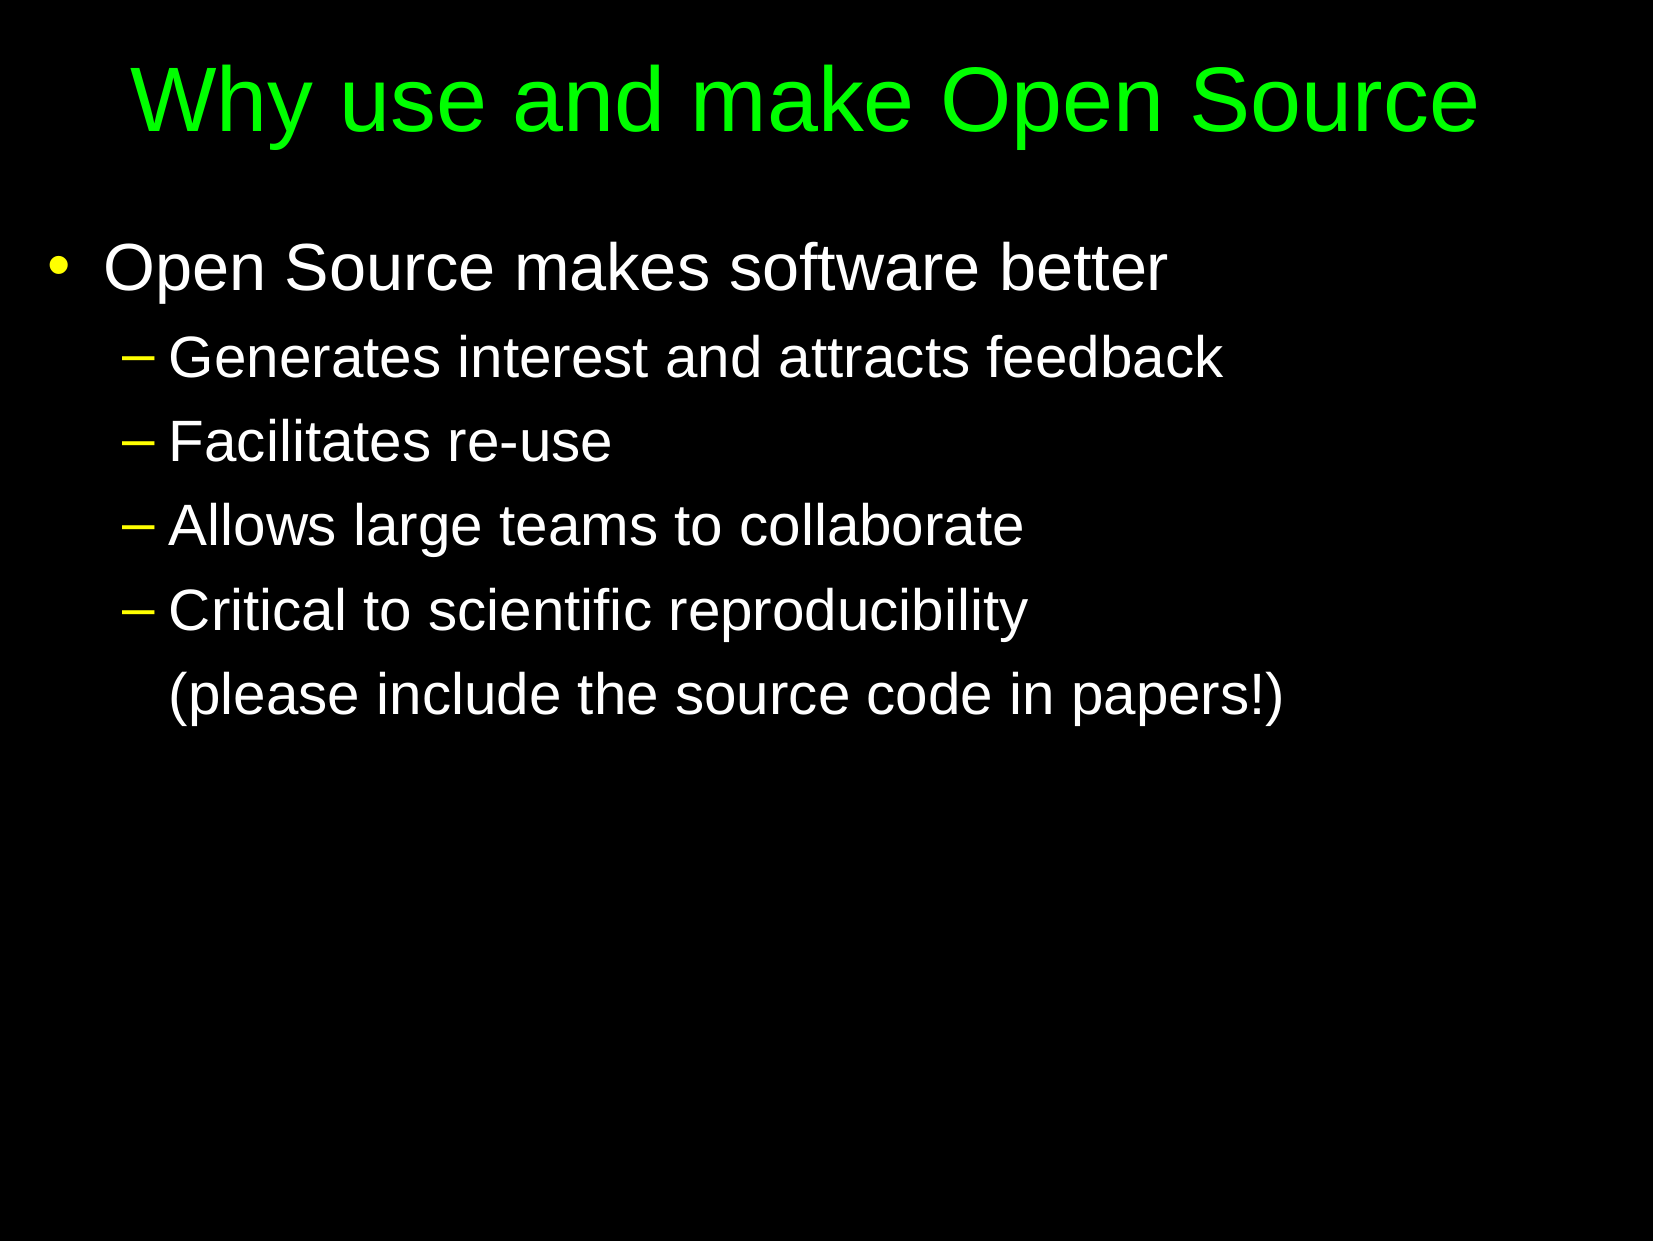

# Why use and make Open Source
Open Source makes software better
Generates interest and attracts feedback
Facilitates re-use
Allows large teams to collaborate
Critical to scientific reproducibility
(please include the source code in papers!)